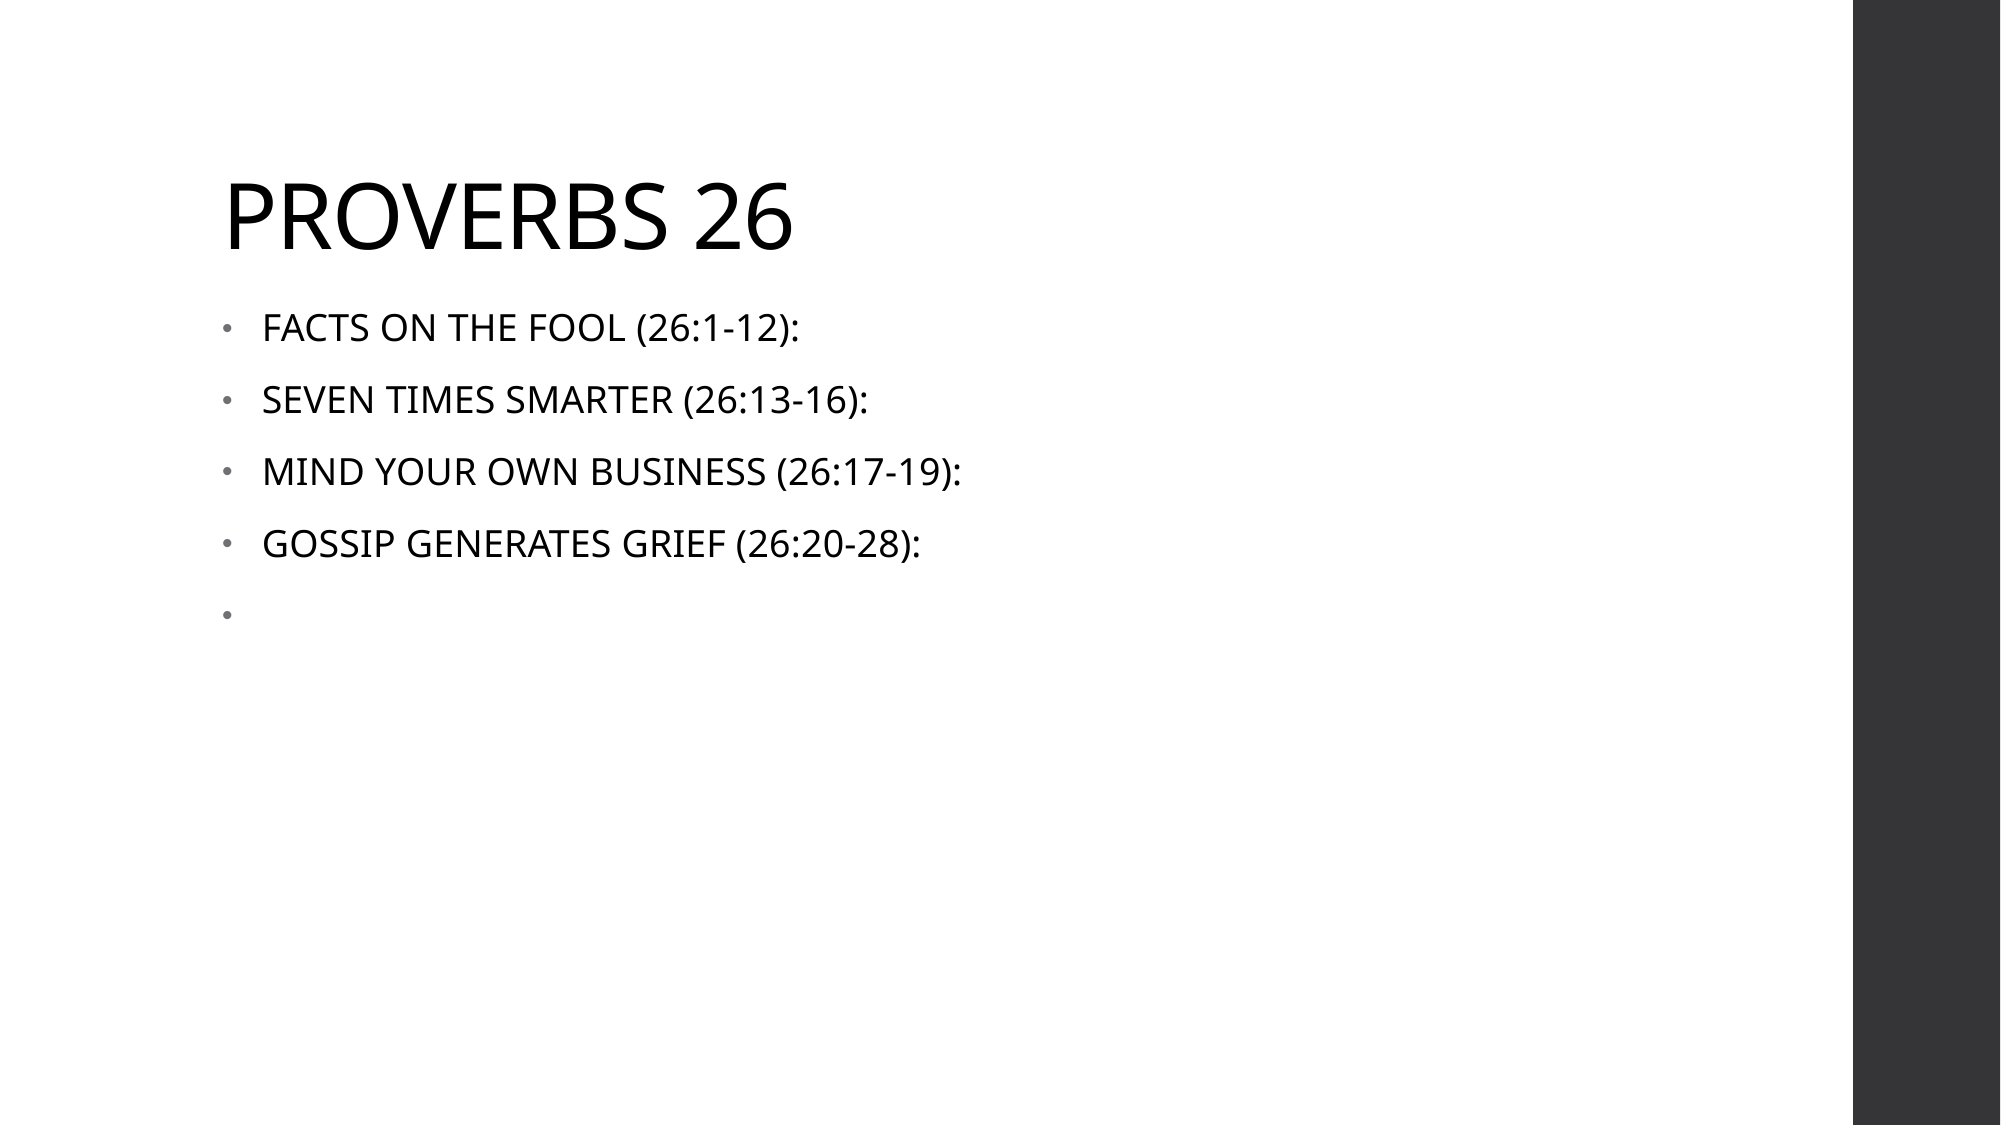

# PROVERBS 26
 FACTS ON THE FOOL (26:1-12):
 SEVEN TIMES SMARTER (26:13-16):
 MIND YOUR OWN BUSINESS (26:17-19):
 GOSSIP GENERATES GRIEF (26:20-28):